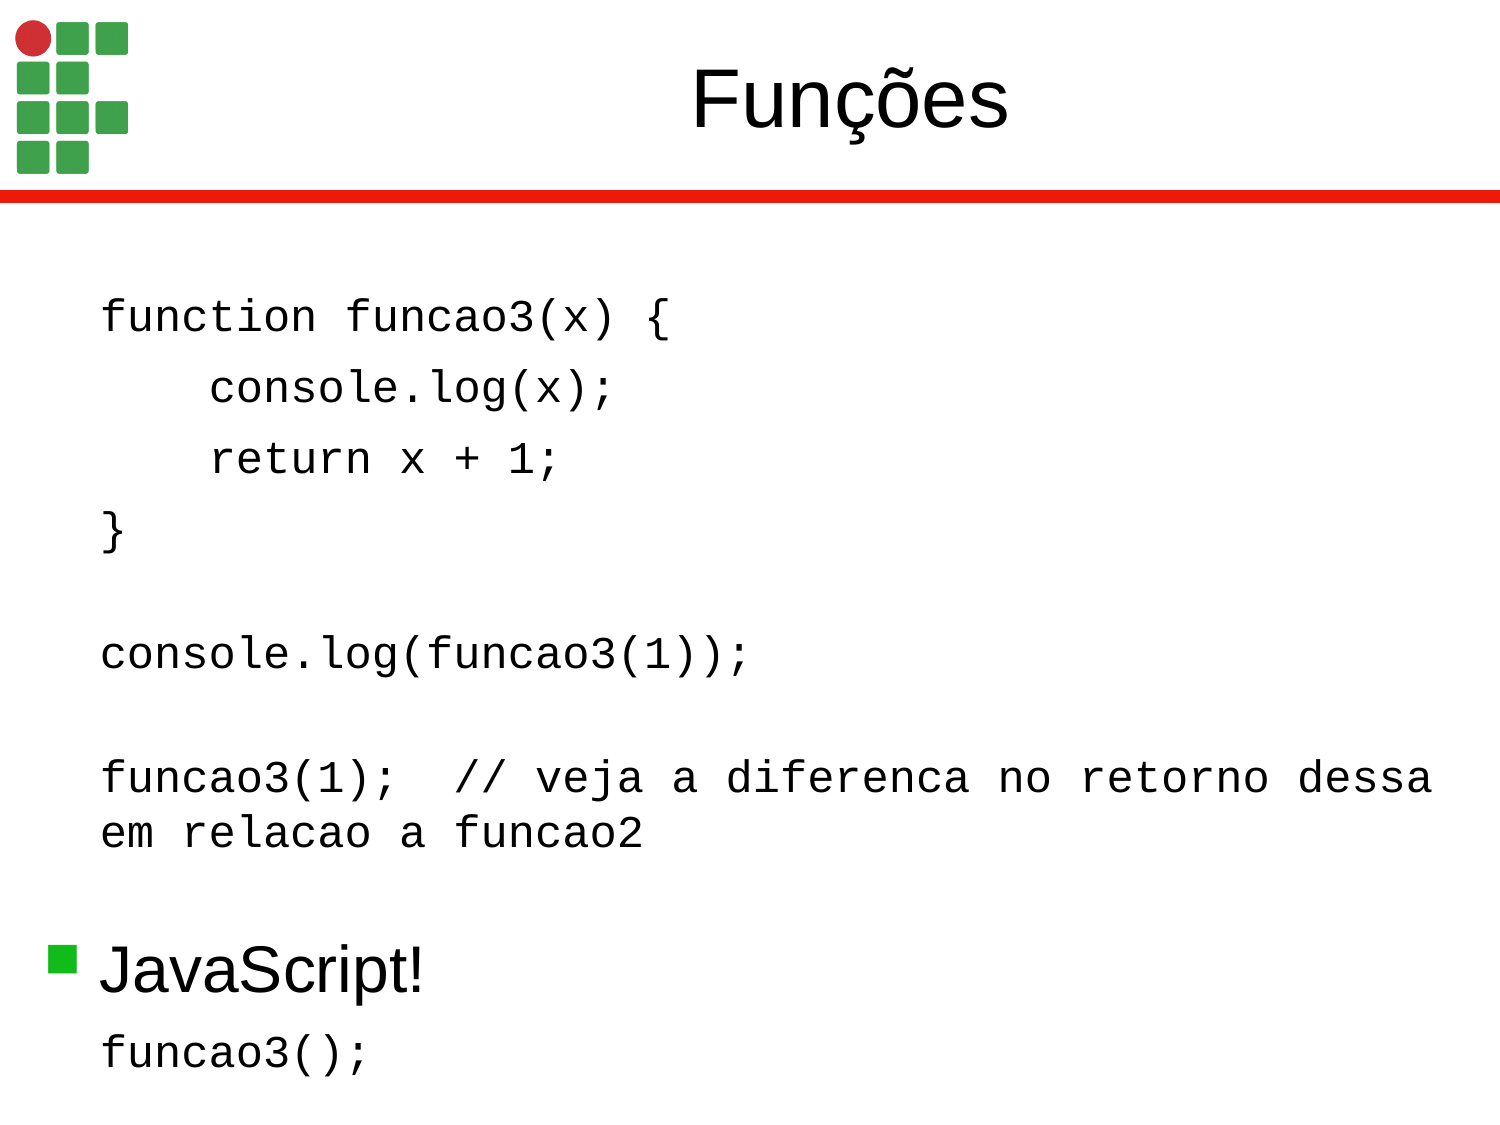

# Funções
function funcao3(x) {
 console.log(x);
 return x + 1;
}
console.log(funcao3(1));
funcao3(1); // veja a diferenca no retorno dessa em relacao a funcao2
JavaScript!
funcao3();